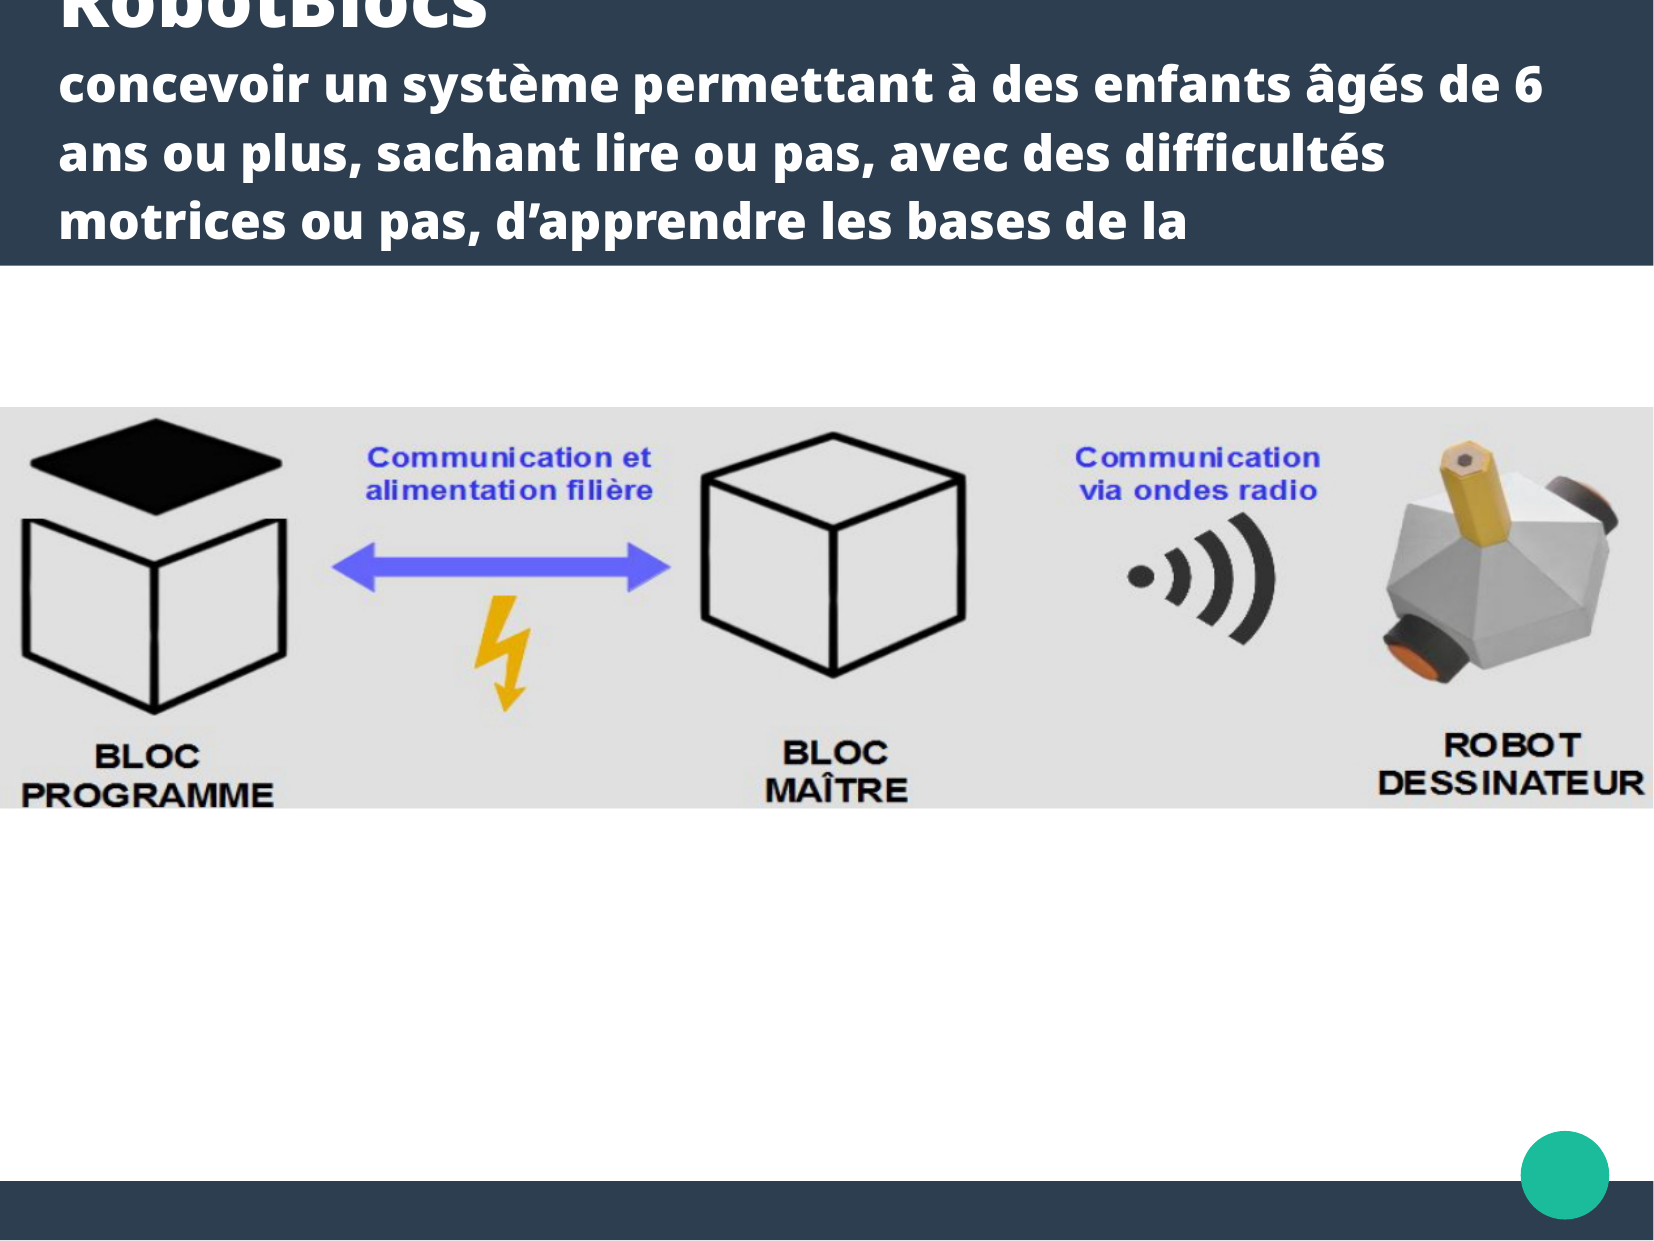

# RobotBlocs concevoir un système permettant à des enfants âgés de 6 ans ou plus, sachant lire ou pas, avec des difficultés motrices ou pas, d’apprendre les bases de la programmation et de l’algorithmique